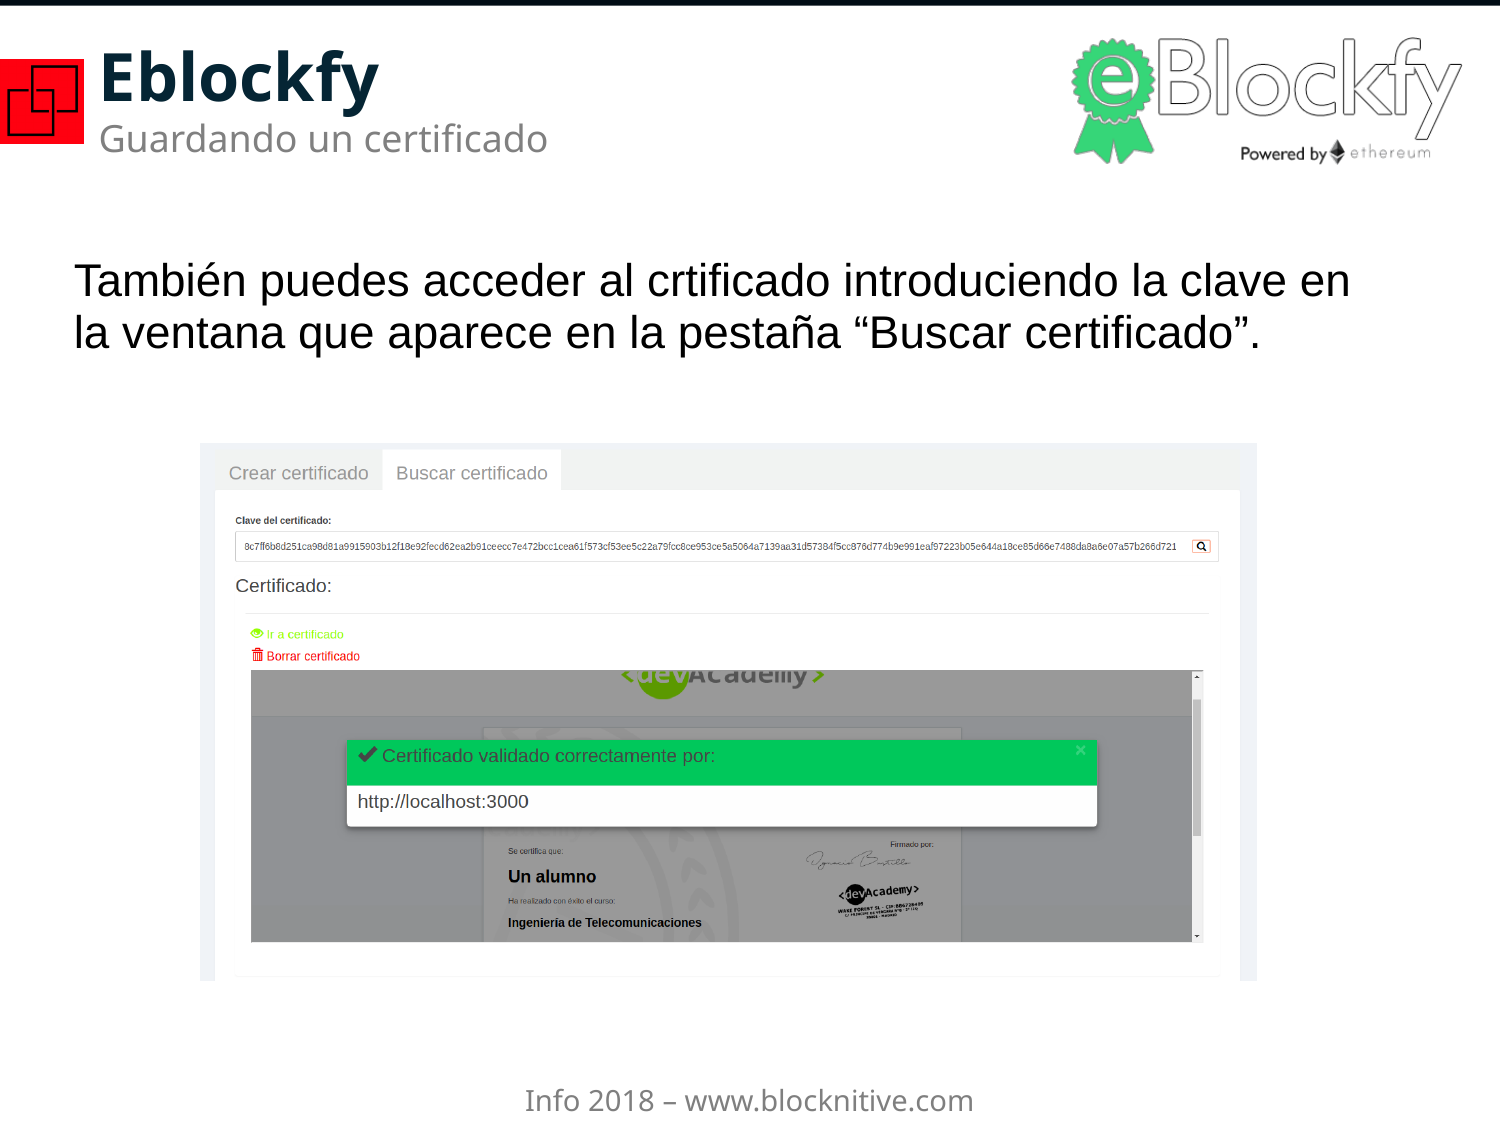

Eblockfy
Guardando un certificado
También puedes acceder al crtificado introduciendo la clave en la ventana que aparece en la pestaña “Buscar certificado”.